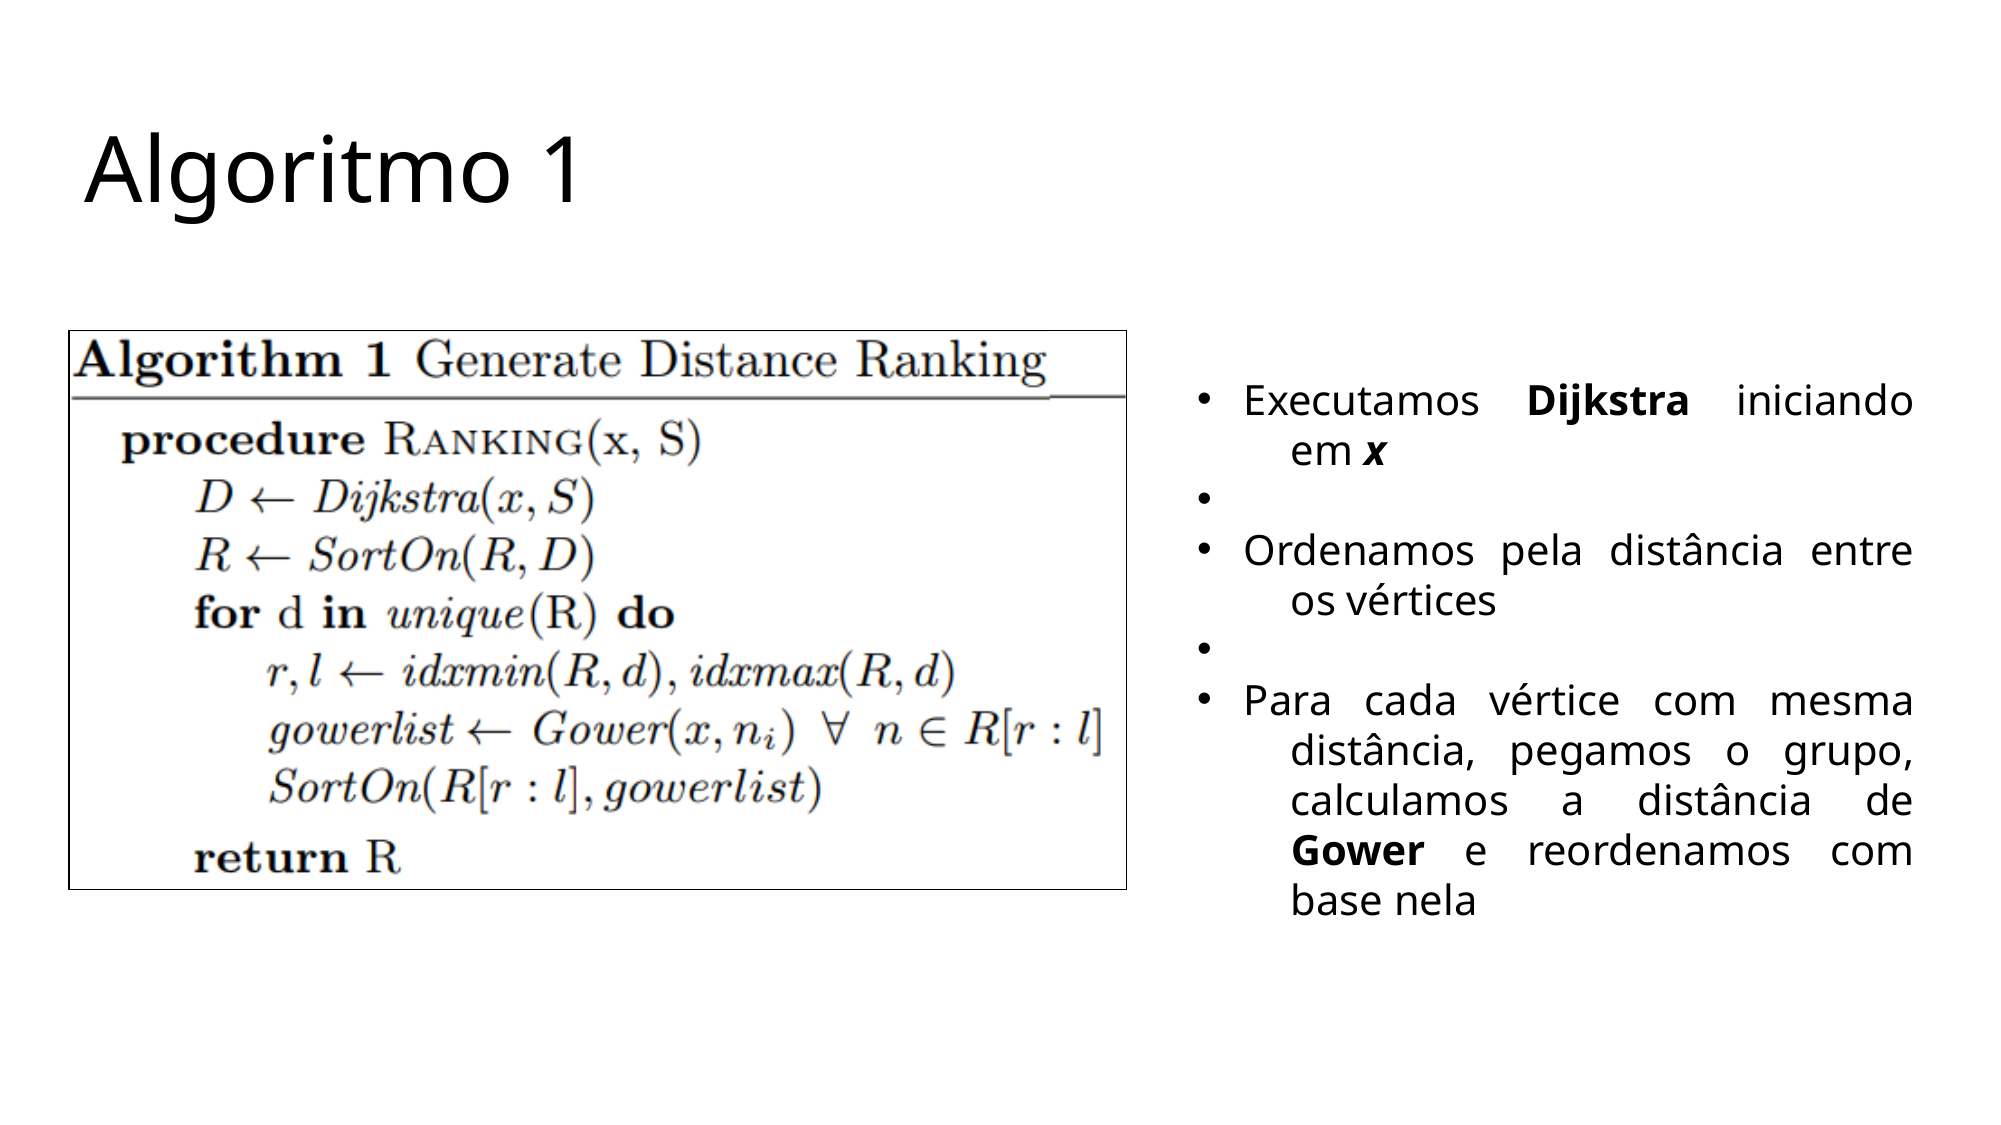

# Algoritmo 1
Executamos Dijkstra iniciando em x
Ordenamos pela distância entre os vértices
Para cada vértice com mesma distância, pegamos o grupo, calculamos a distância de Gower e reordenamos com base nela